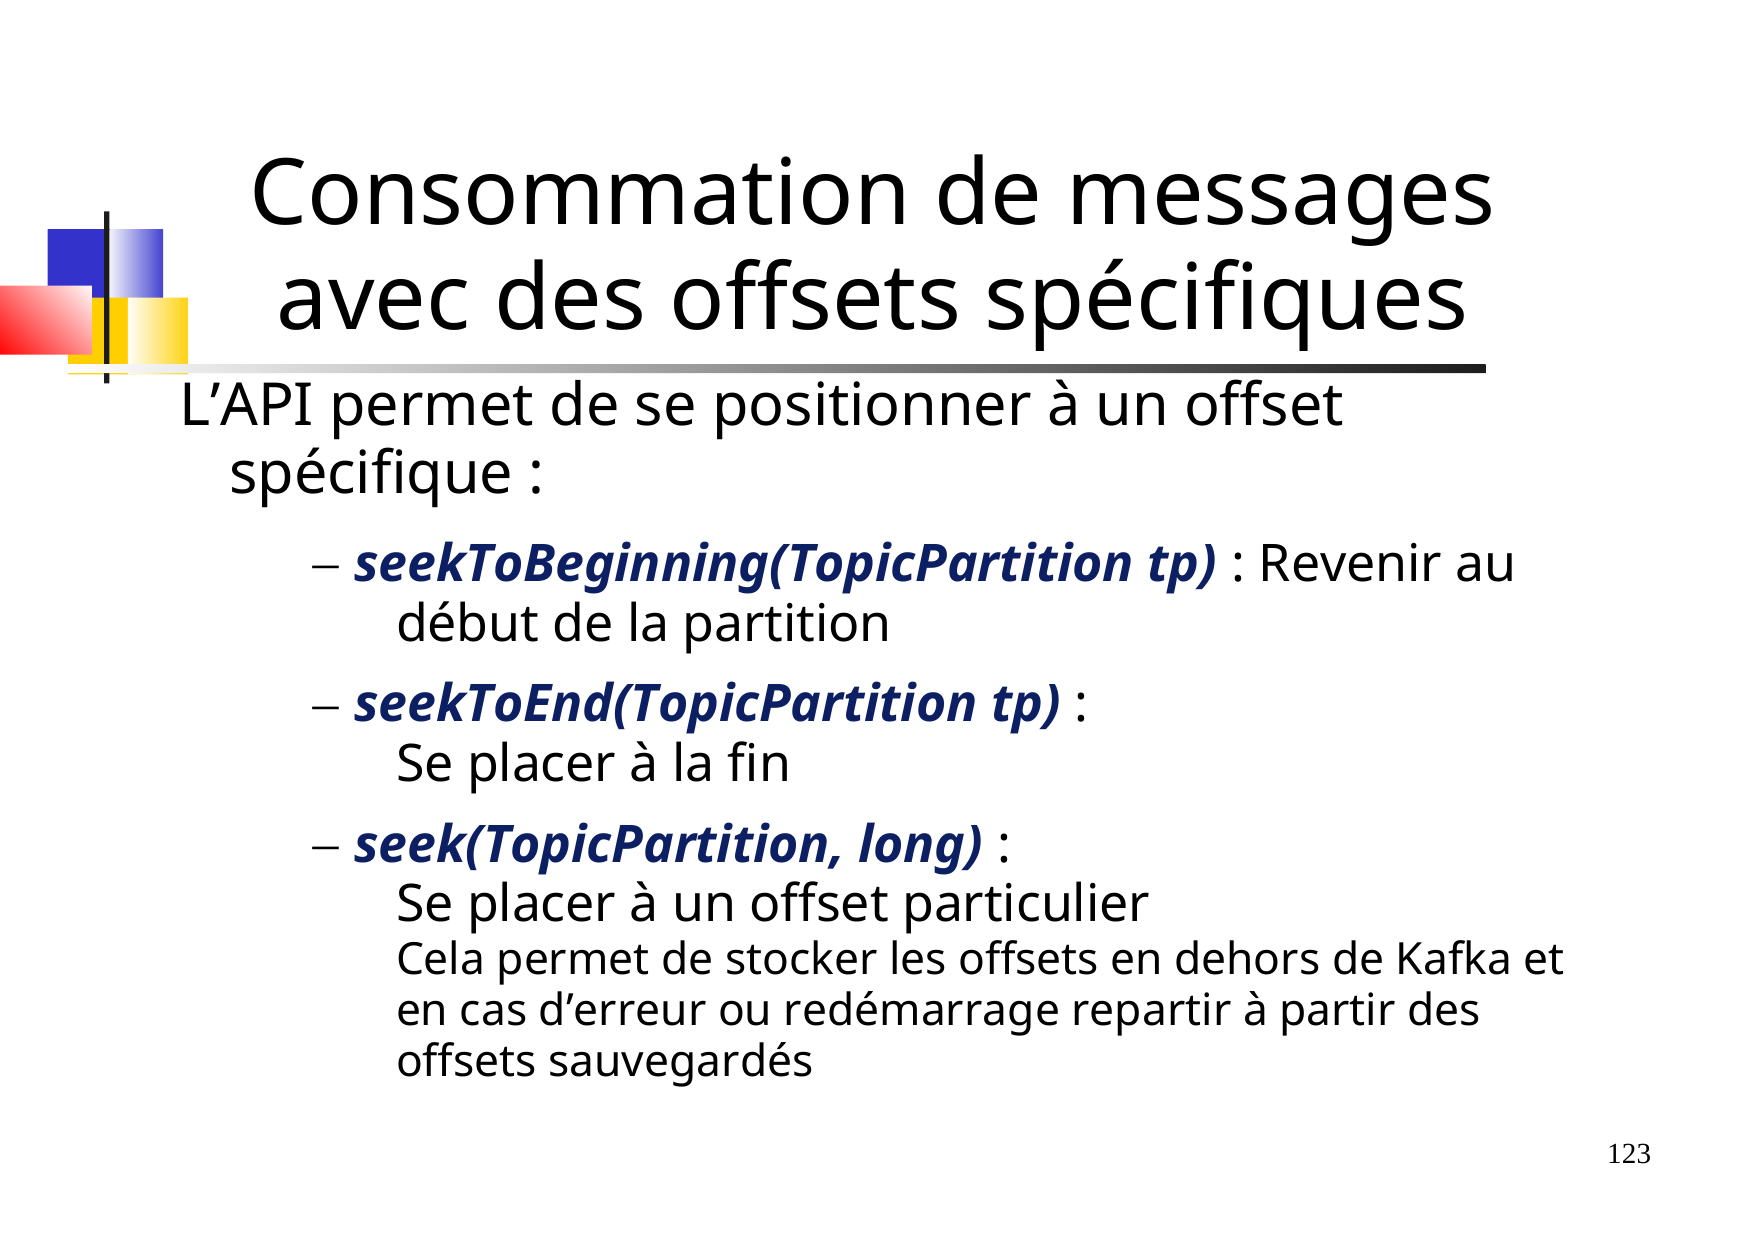

# Consommation de messages avec des offsets spécifiques
L’API permet de se positionner à un offset spécifique :
seekToBeginning(TopicPartition tp) : Revenir au début de la partition
seekToEnd(TopicPartition tp) :
Se placer à la fin
seek(TopicPartition, long) :
Se placer à un offset particulier
Cela permet de stocker les offsets en dehors de Kafka et en cas d’erreur ou redémarrage repartir à partir des offsets sauvegardés